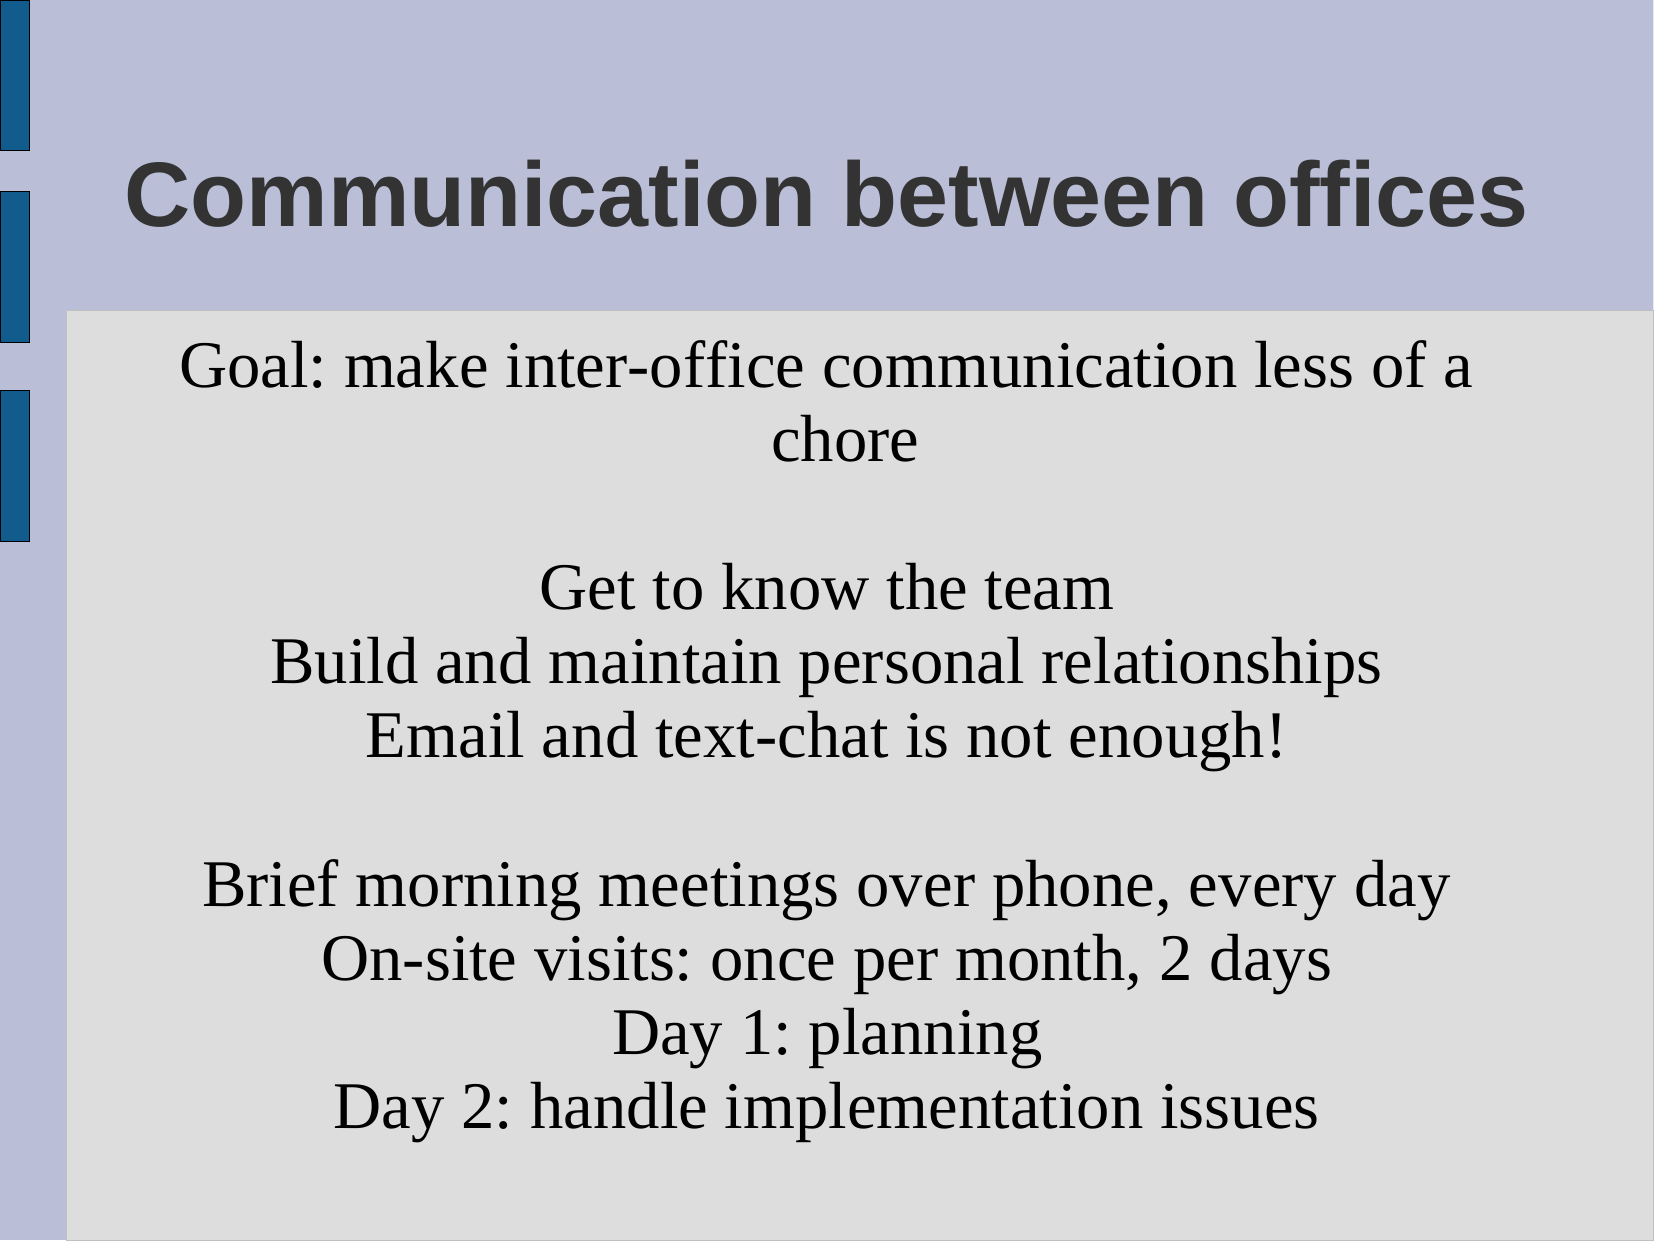

# Communication between offices
Goal: make inter-office communication less of a chore
Get to know the team
Build and maintain personal relationships
Email and text-chat is not enough!
Brief morning meetings over phone, every day
On-site visits: once per month, 2 days
Day 1: planning
Day 2: handle implementation issues